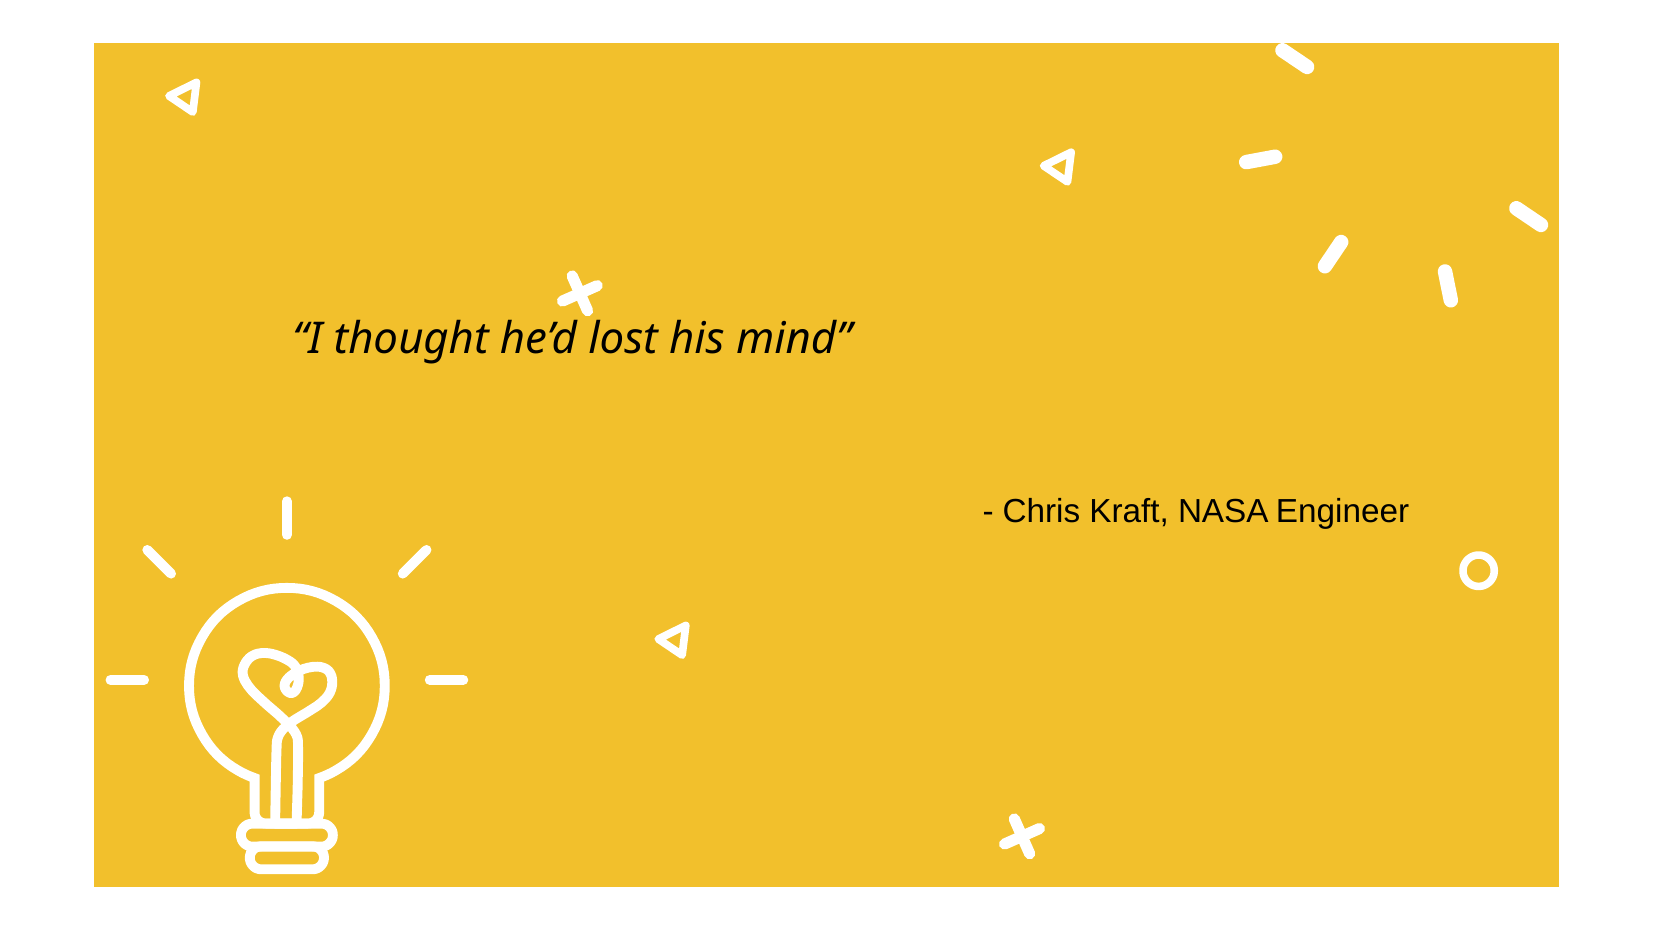

# “I thought he’d lost his mind”
- Chris Kraft, NASA Engineer